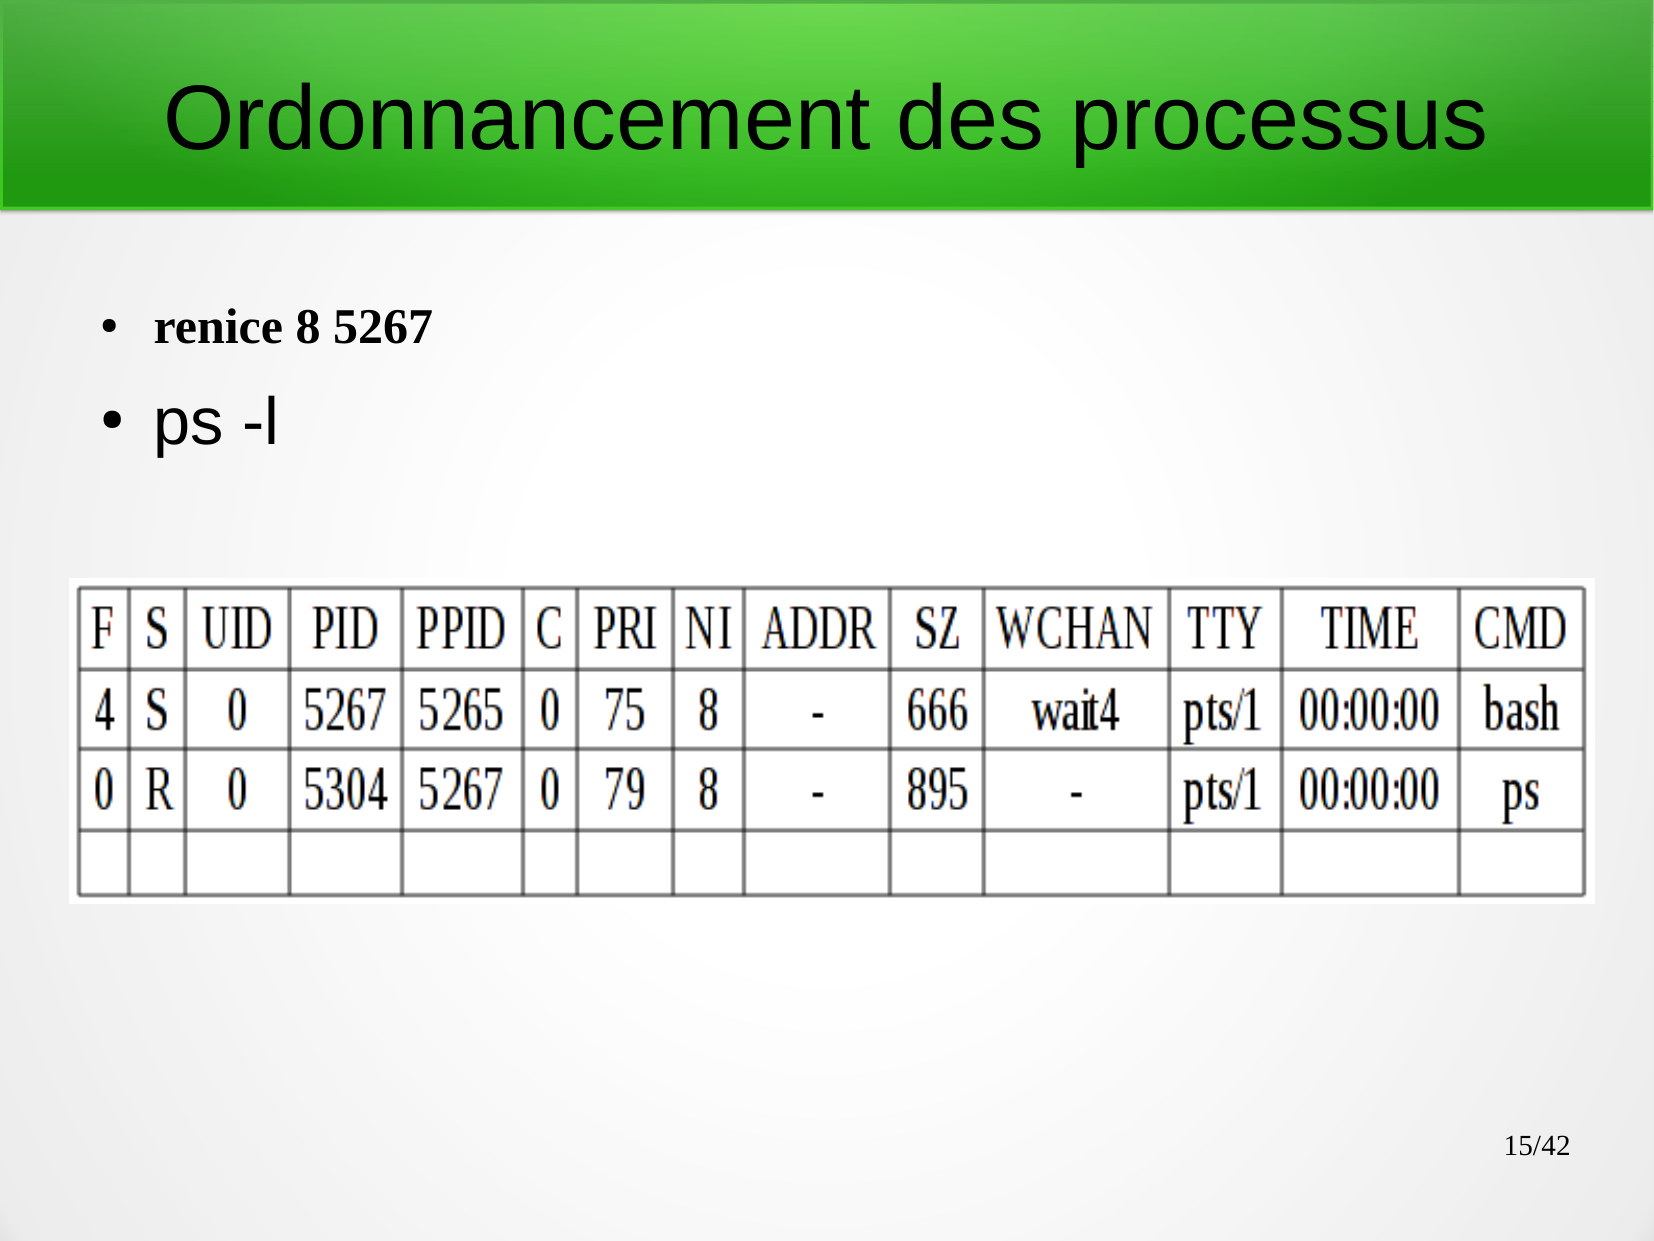

# Ordonnancement des processus
renice 8 5267
ps -l
15